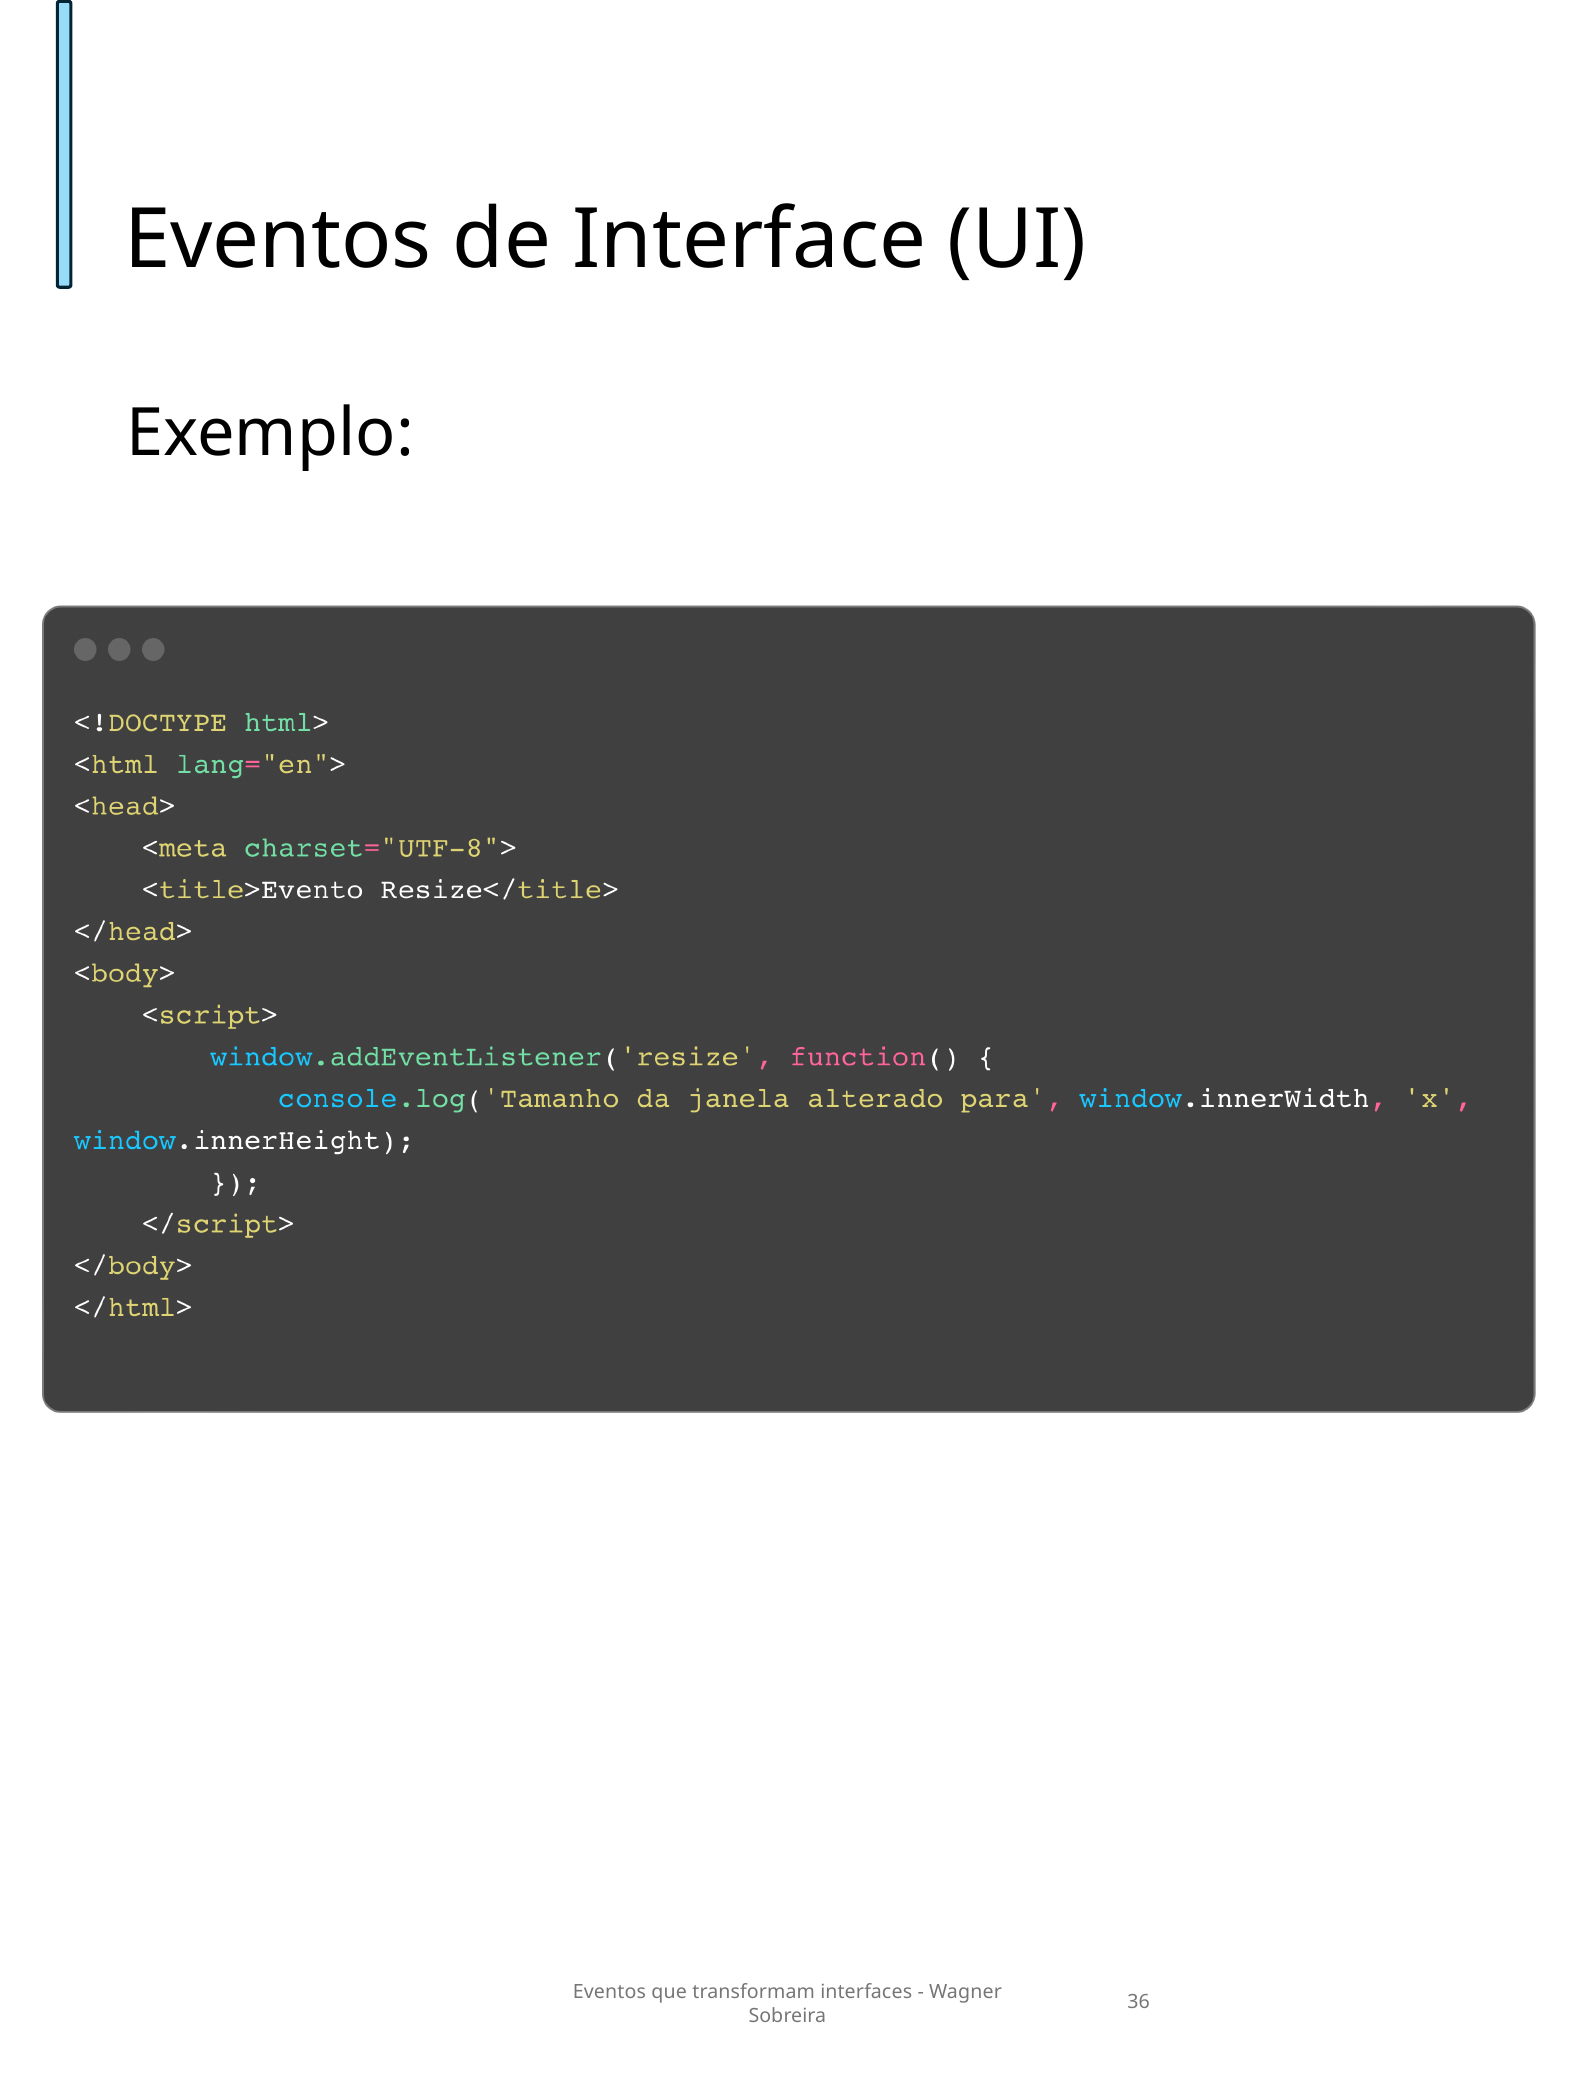

Eventos de Interface (UI)
Exemplo:
Eventos que transformam interfaces - Wagner Sobreira